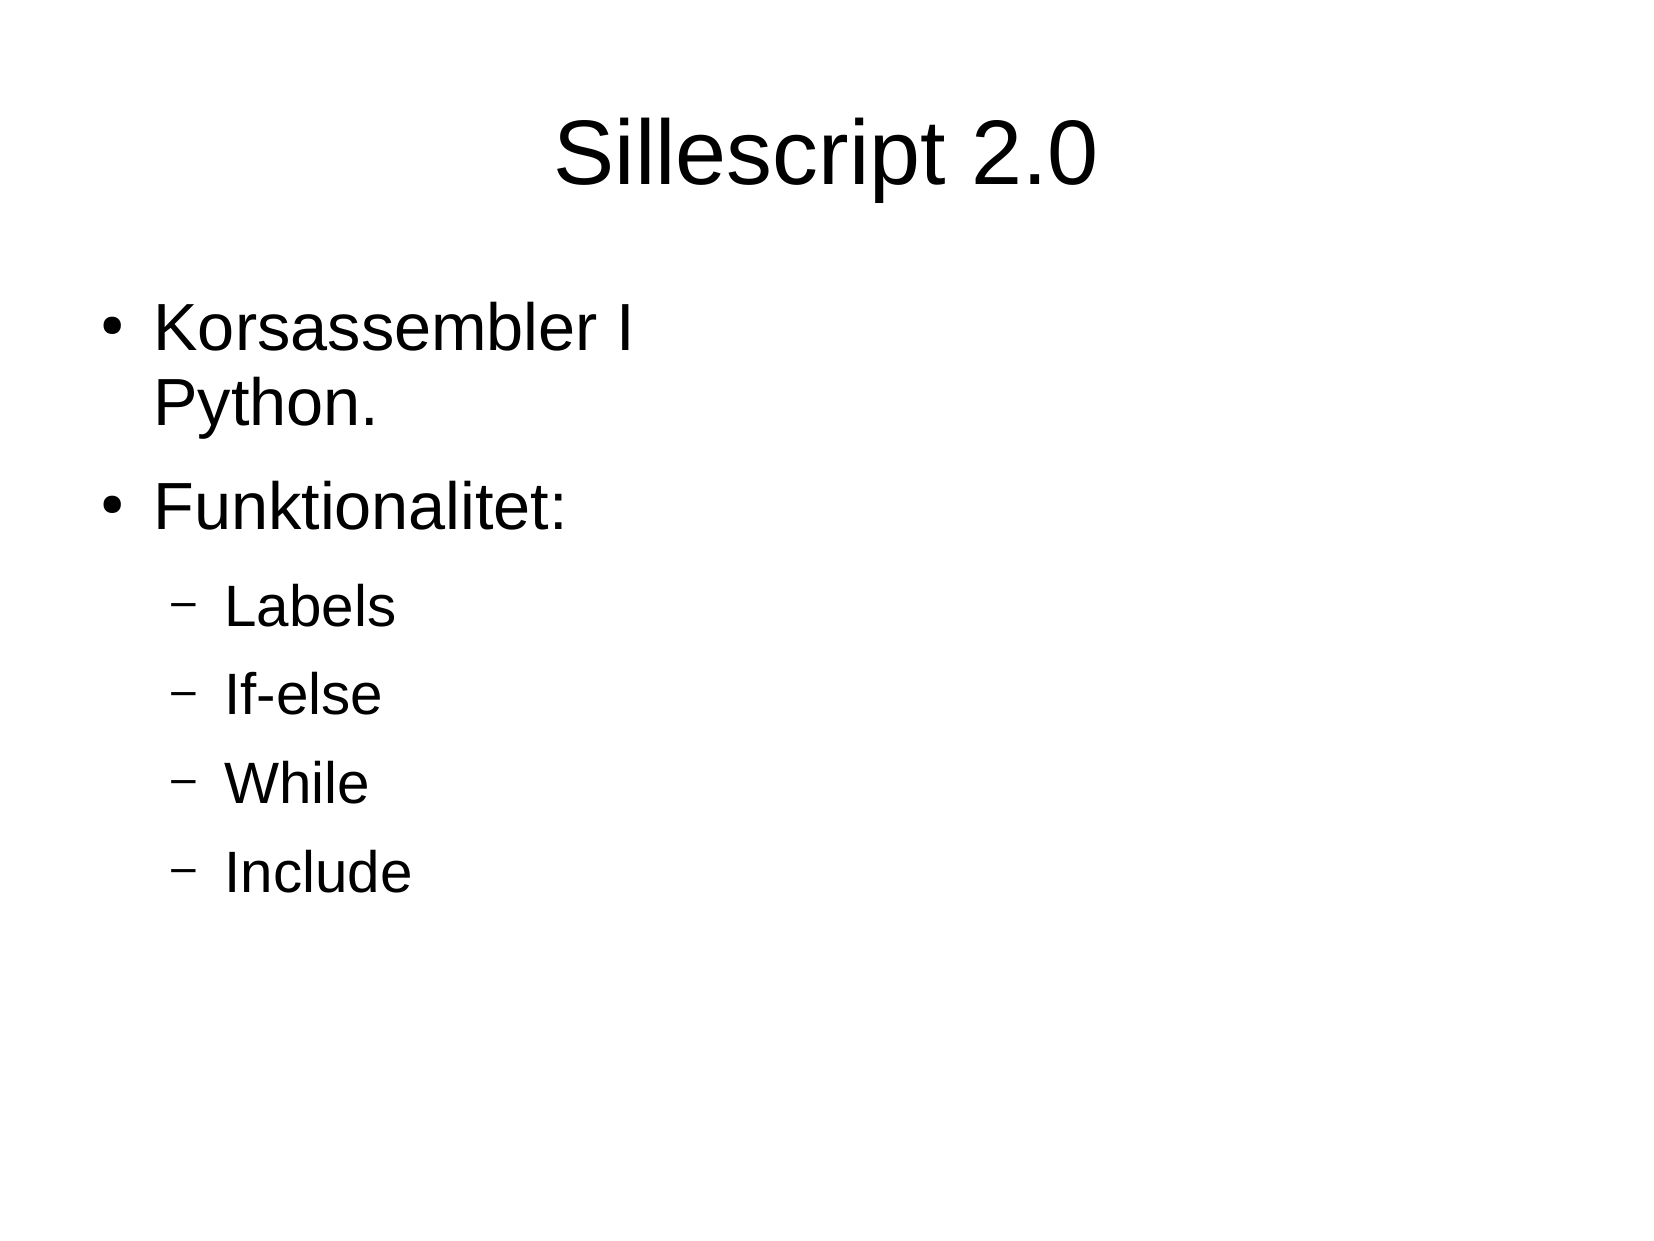

# Sillescript 2.0
Korsassembler I Python.
Funktionalitet:
Labels
If-else
While
Include